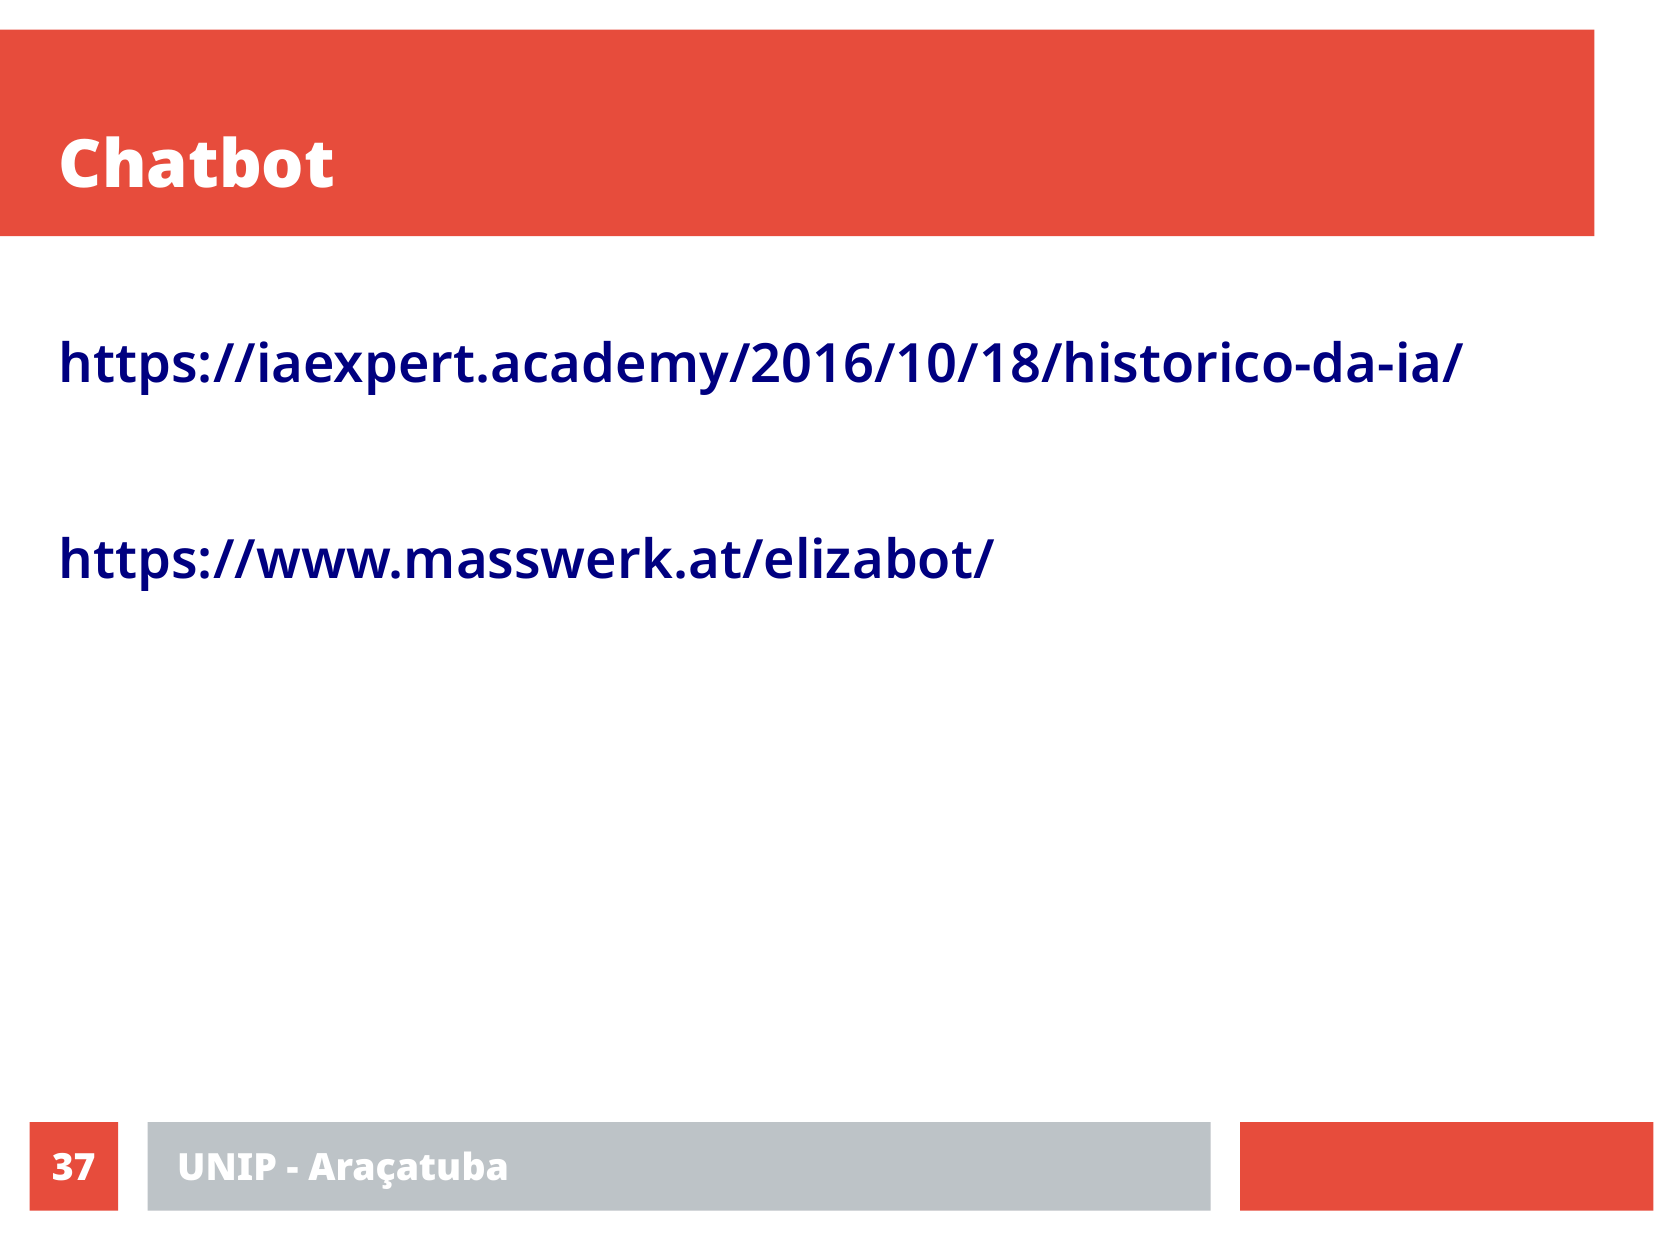

# Chatbot
https://iaexpert.academy/2016/10/18/historico-da-ia/
https://www.masswerk.at/elizabot/
37
UNIP - Araçatuba